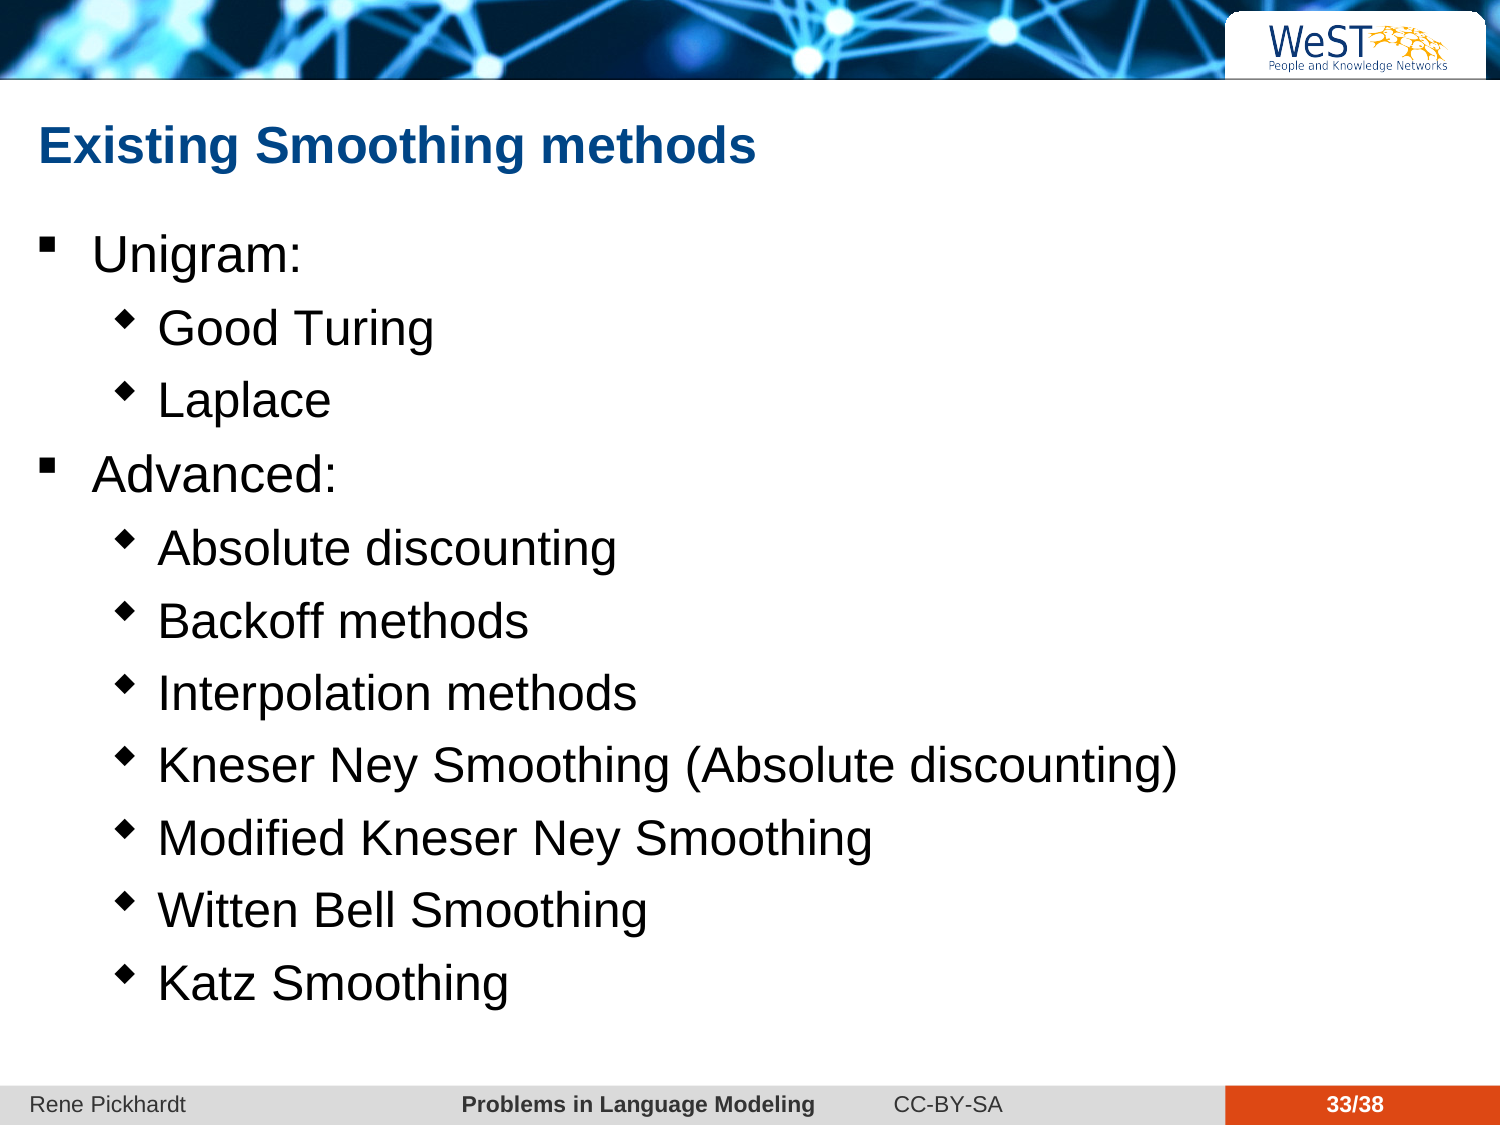

# Existing Smoothing methods
Unigram:
Good Turing
Laplace
Advanced:
Absolute discounting
Backoff methods
Interpolation methods
Kneser Ney Smoothing (Absolute discounting)
Modified Kneser Ney Smoothing
Witten Bell Smoothing
Katz Smoothing